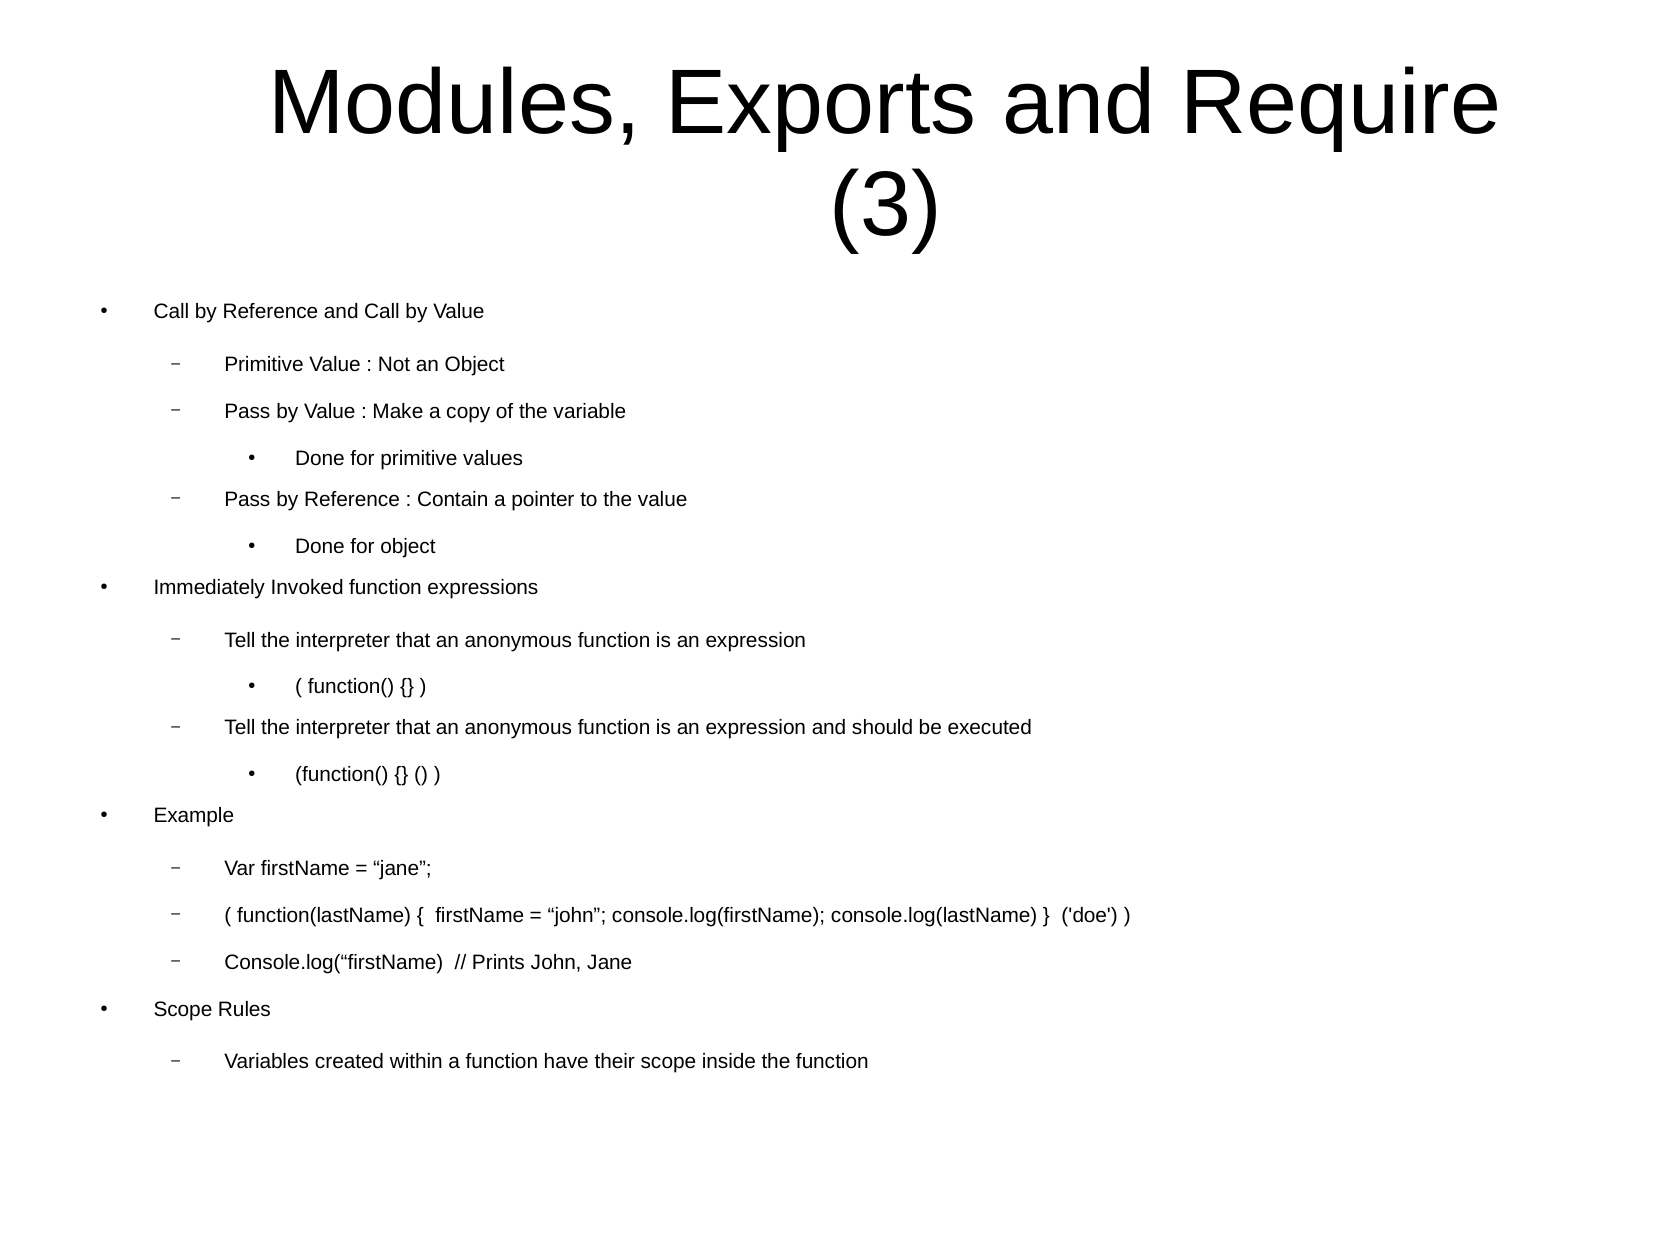

# Modules, Exports and Require (3)
Call by Reference and Call by Value
Primitive Value : Not an Object
Pass by Value : Make a copy of the variable
Done for primitive values
Pass by Reference : Contain a pointer to the value
Done for object
Immediately Invoked function expressions
Tell the interpreter that an anonymous function is an expression
( function() {} )
Tell the interpreter that an anonymous function is an expression and should be executed
(function() {} () )
Example
Var firstName = “jane”;
( function(lastName) { firstName = “john”; console.log(firstName); console.log(lastName) } ('doe') )
Console.log(“firstName) // Prints John, Jane
Scope Rules
Variables created within a function have their scope inside the function